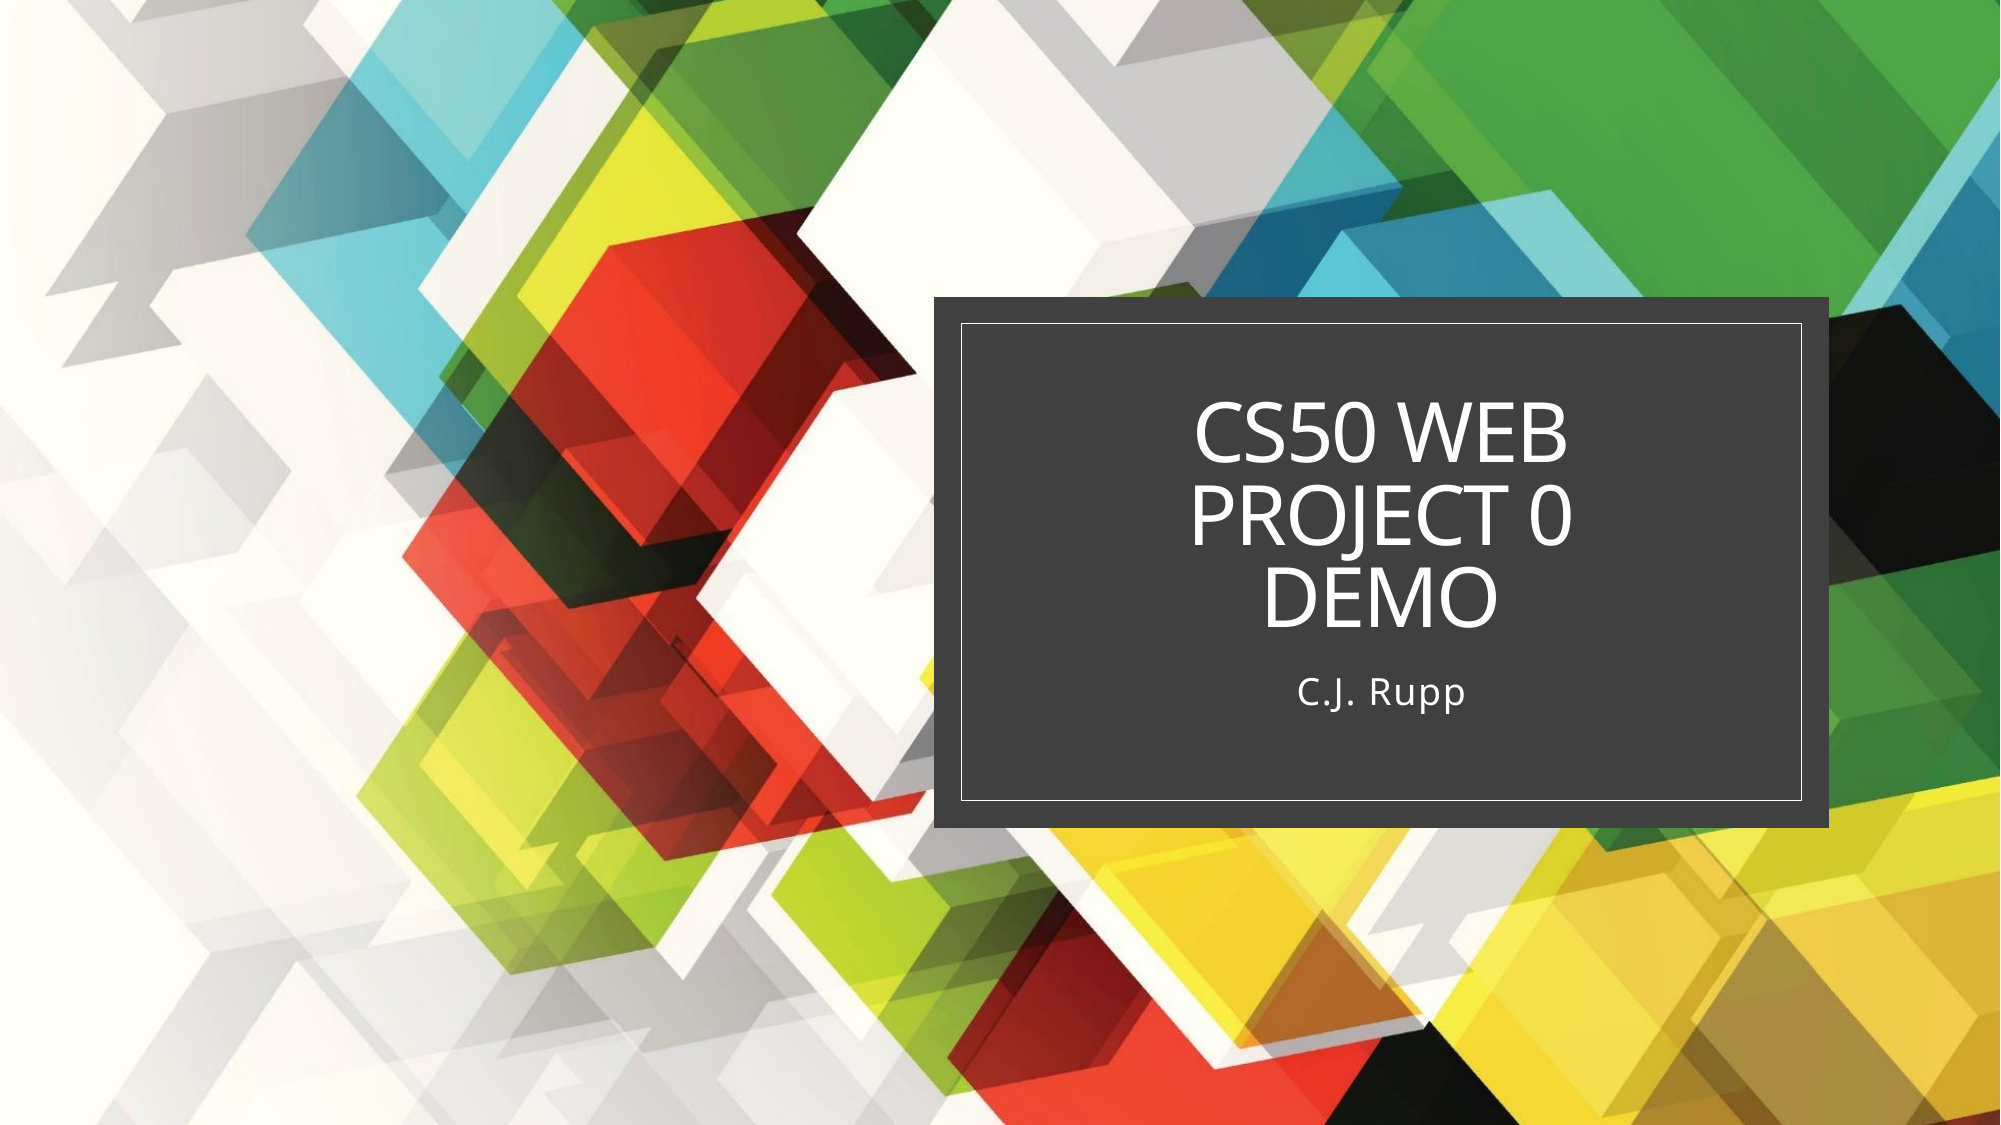

# CS50 Web Project 0 Demo
C.J. Rupp